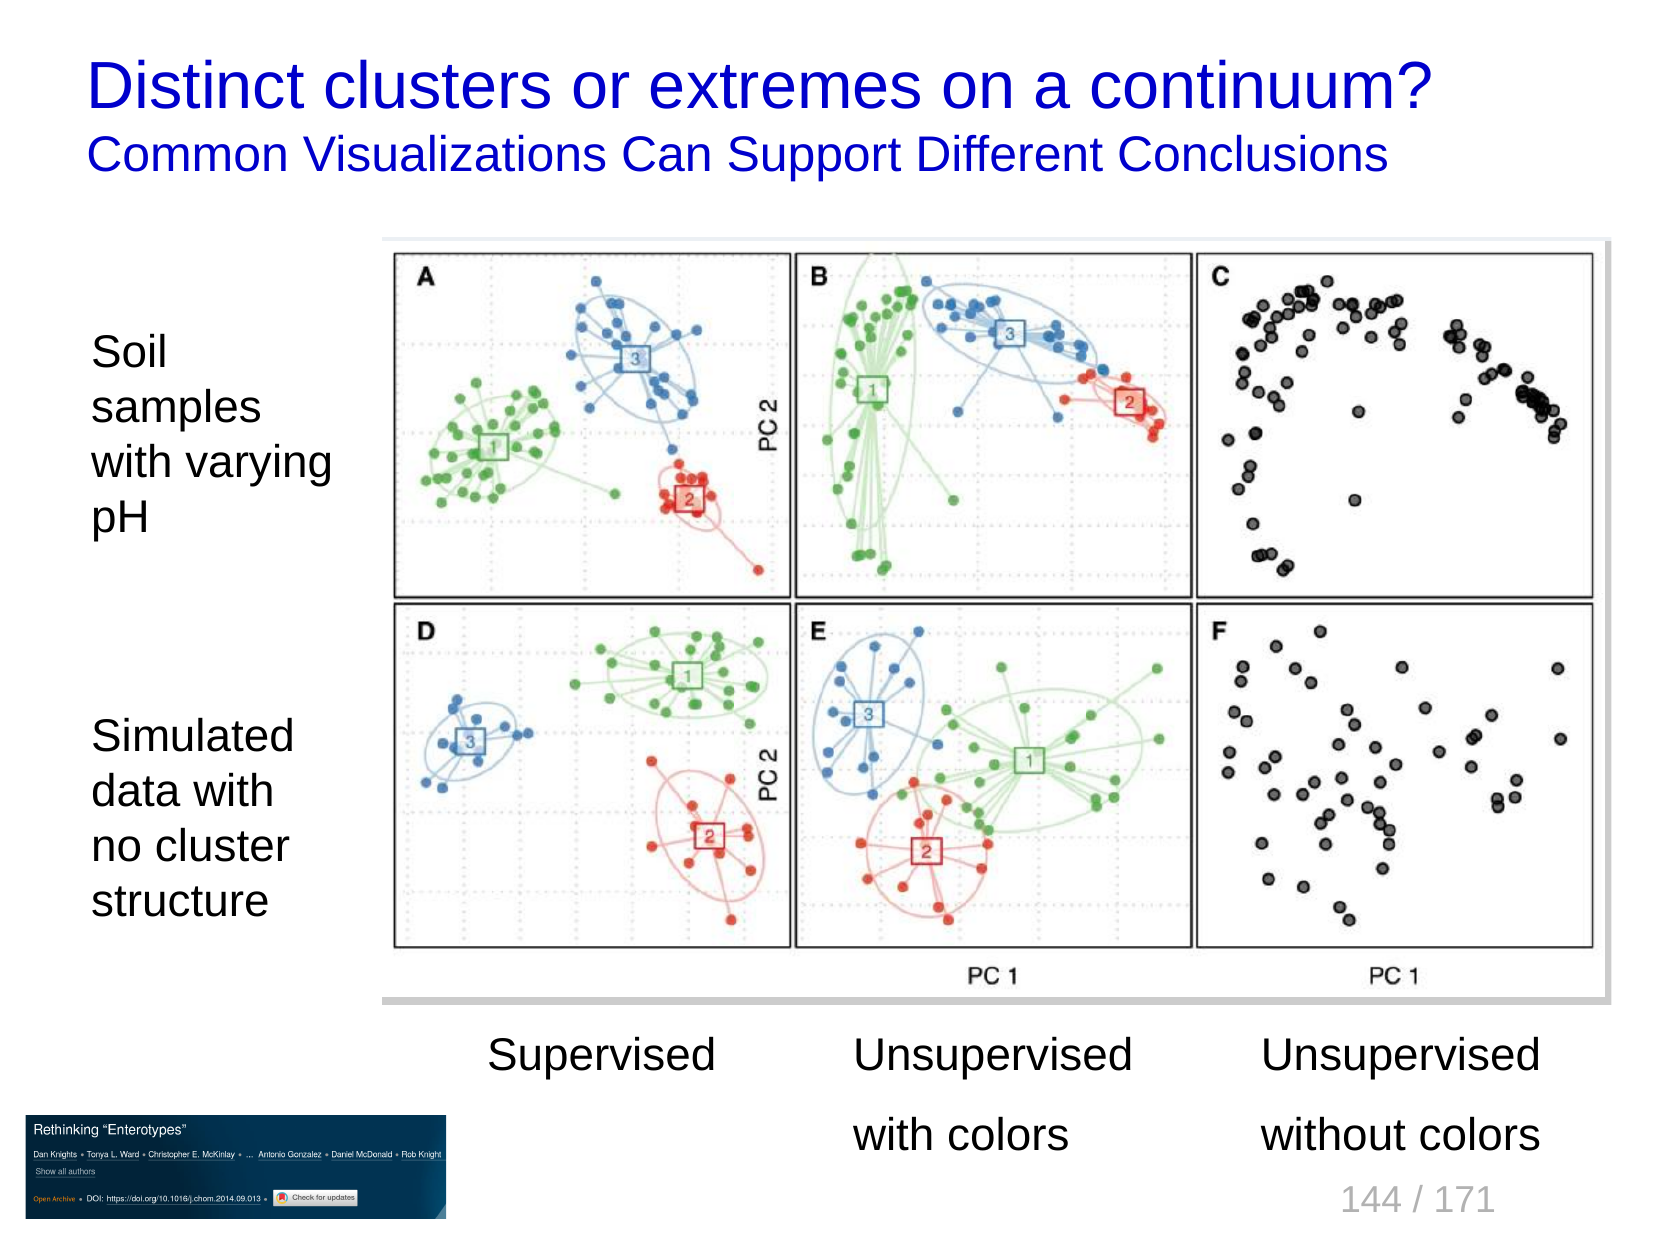

Distinct clusters or extremes on a continuum?
Common Visualizations Can Support Different Conclusions
Soil samples with varying pH
Simulated data with no cluster structure
Supervised
Unsupervised
with colors
Unsupervised
without colors